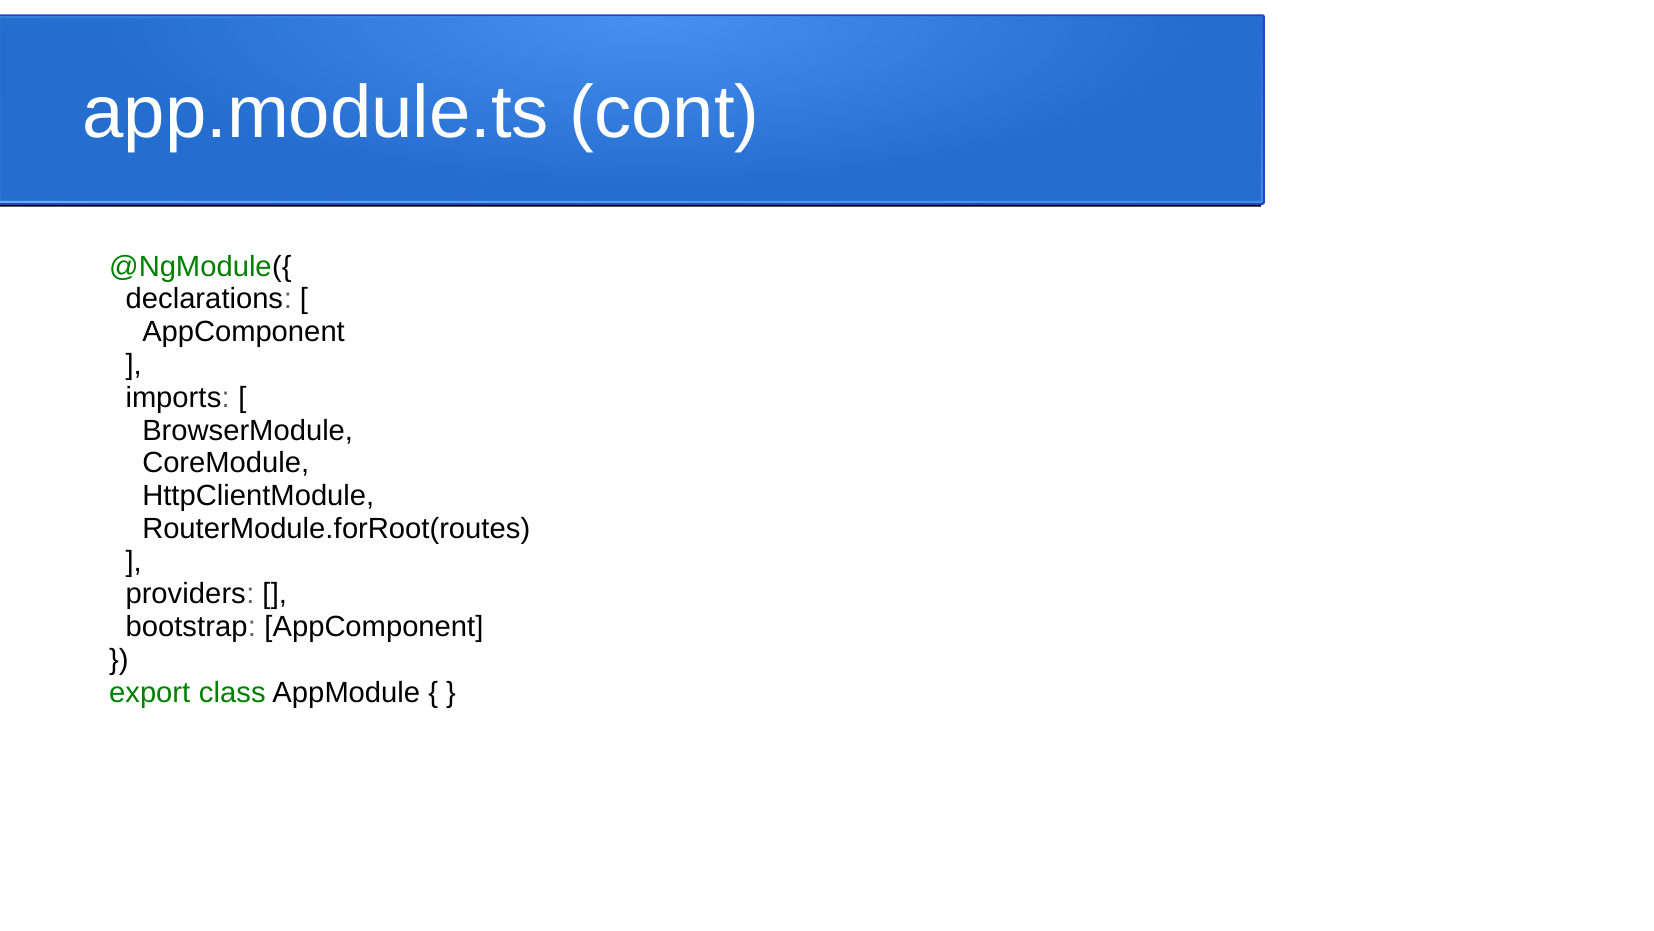

# app.module.ts (cont)
@NgModule({
 declarations: [
 AppComponent
 ],
 imports: [
 BrowserModule,
 CoreModule,
 HttpClientModule,
 RouterModule.forRoot(routes)
 ],
 providers: [],
 bootstrap: [AppComponent]
})
export class AppModule { }